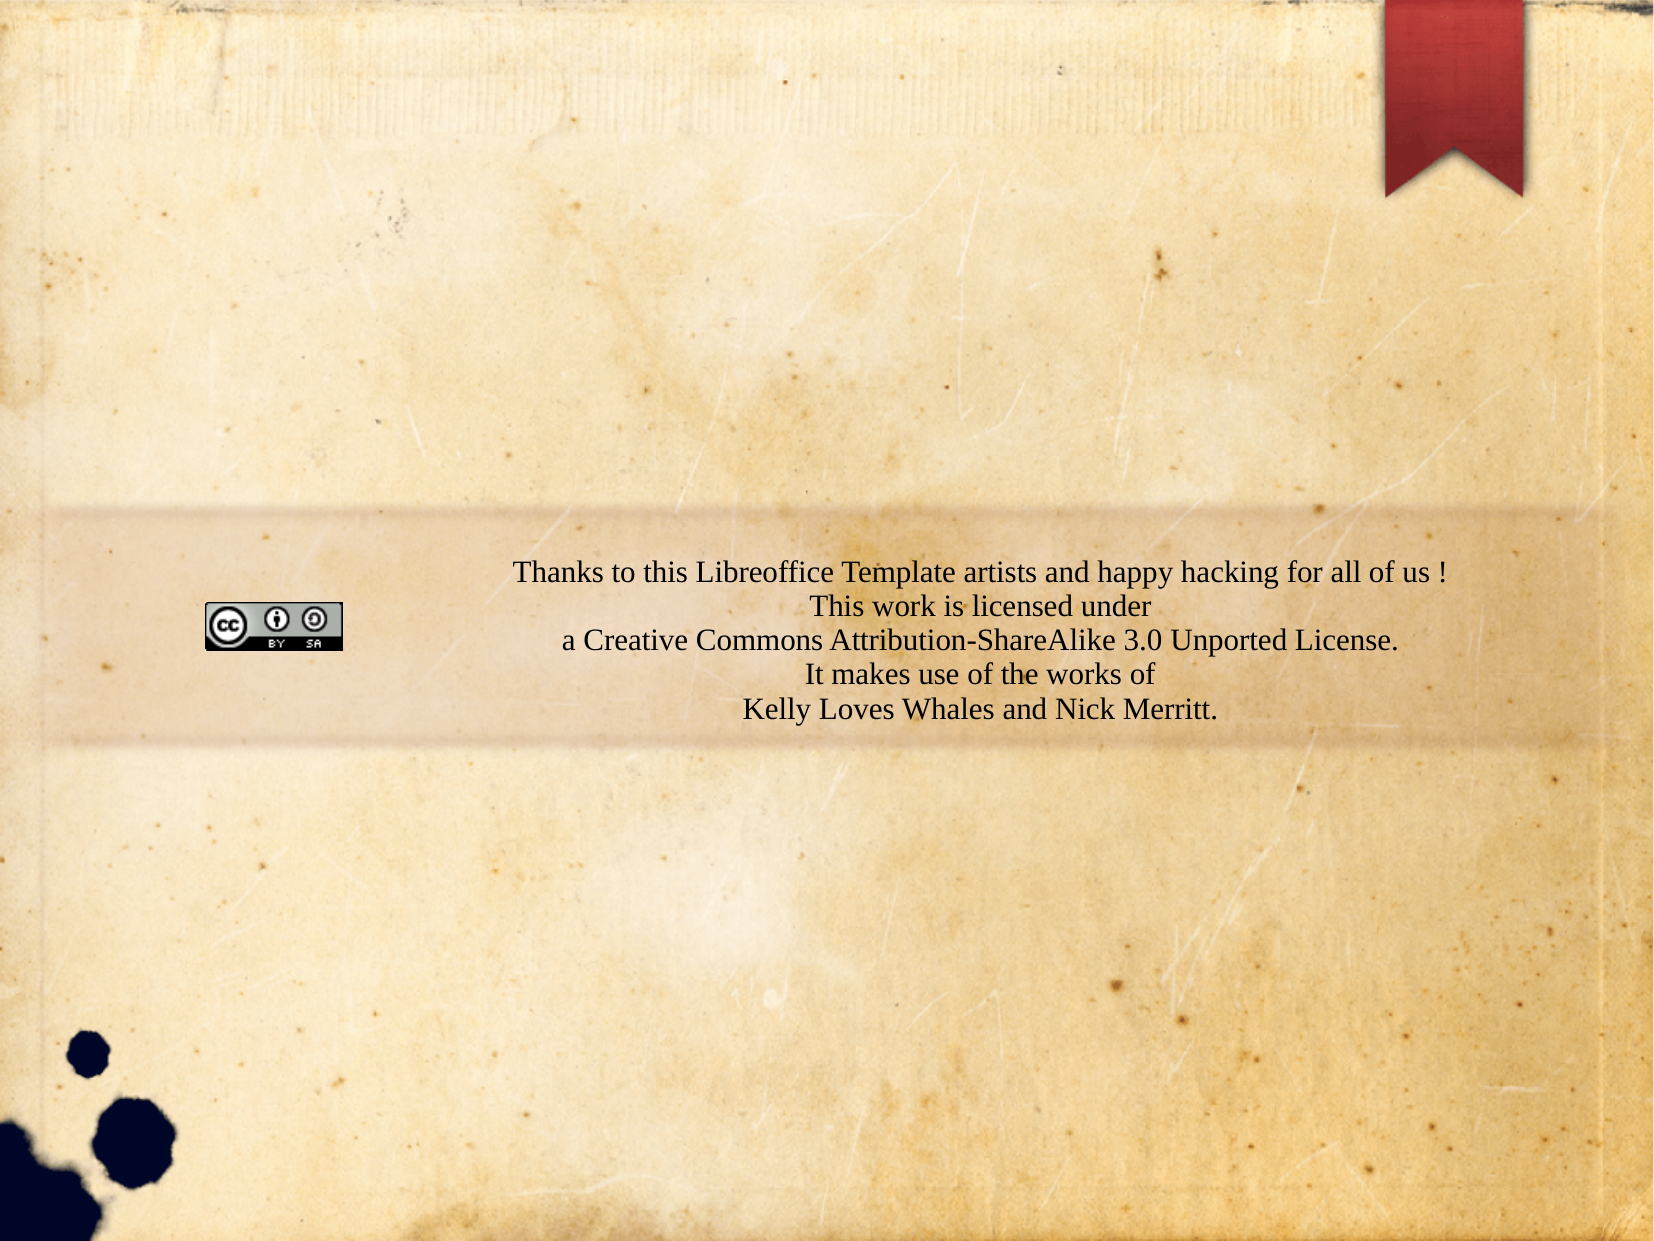

# Thanks to this Libreoffice Template artists and happy hacking for all of us ! This work is licensed under a Creative Commons Attribution-ShareAlike 3.0 Unported License. It makes use of the works of Kelly Loves Whales and Nick Merritt.